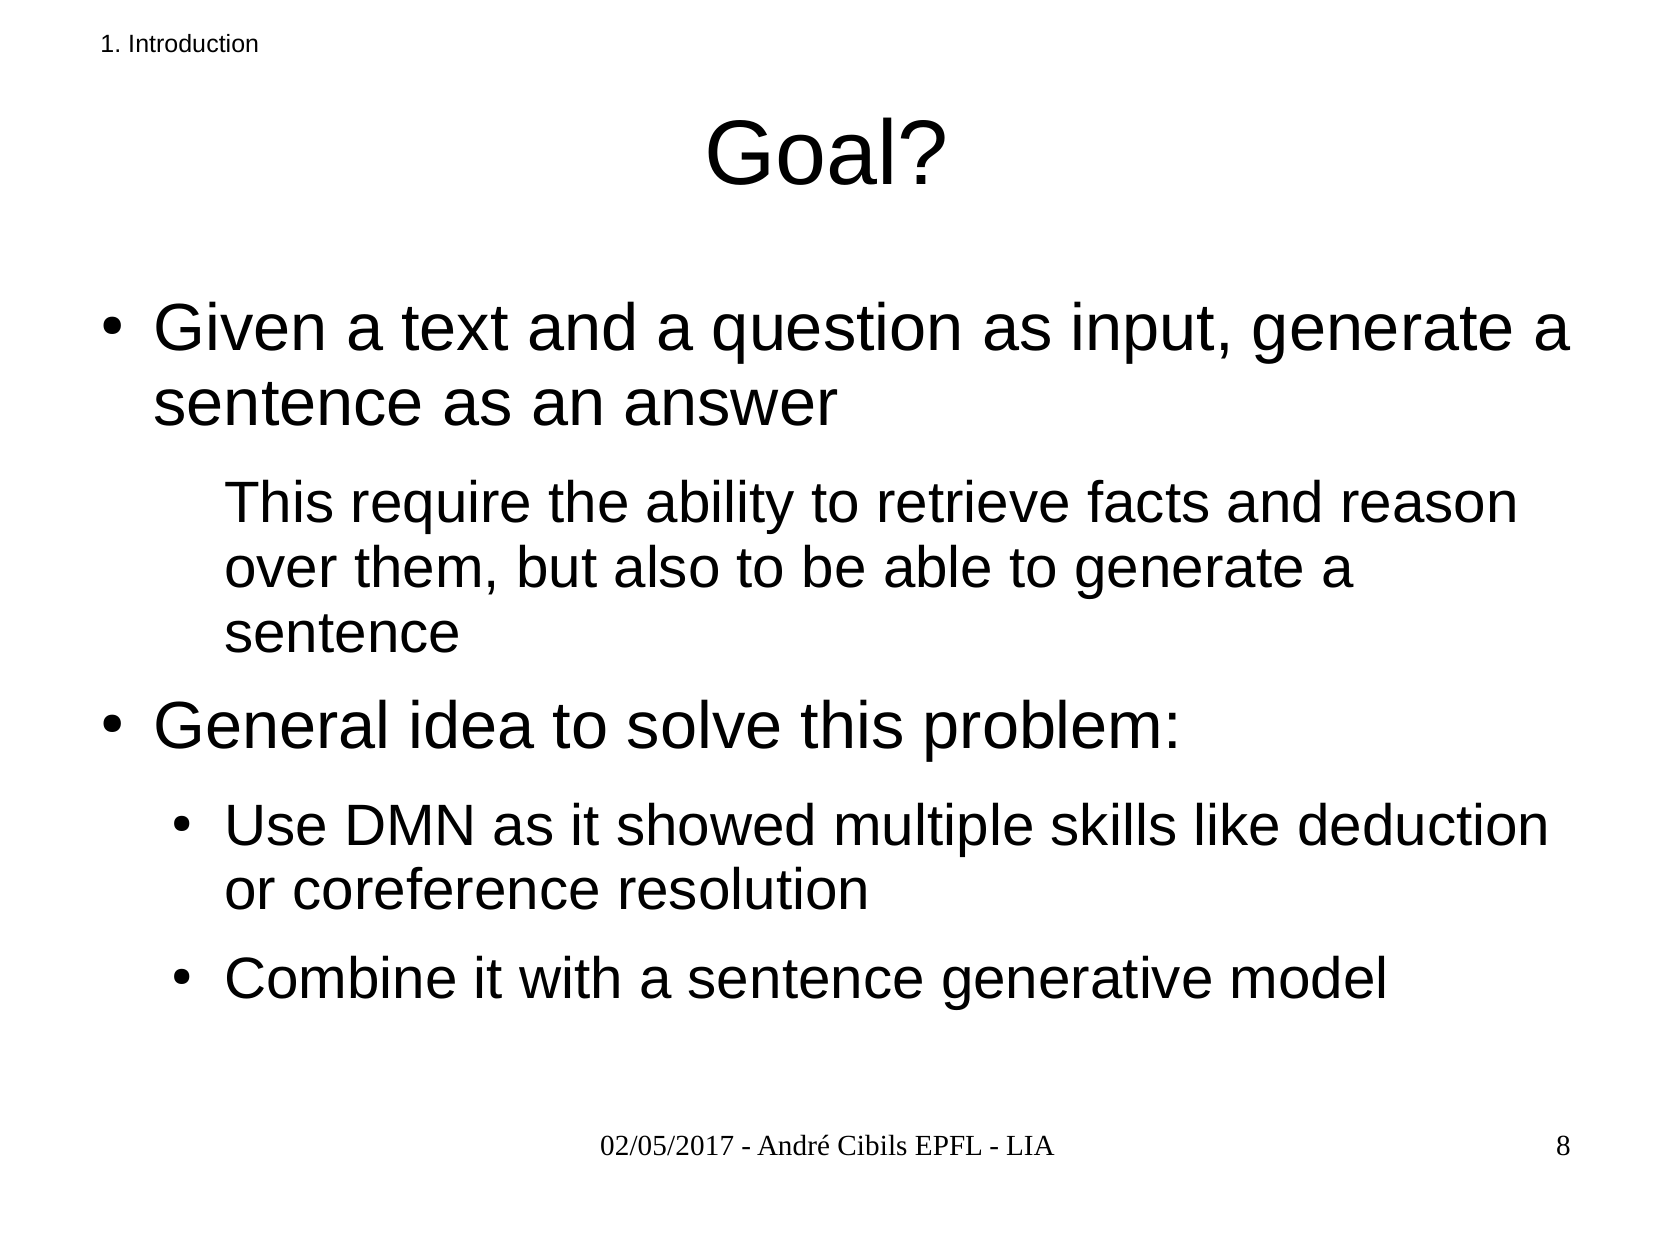

1. Introduction
# Goal?
Given a text and a question as input, generate a sentence as an answer
This require the ability to retrieve facts and reason over them, but also to be able to generate a sentence
General idea to solve this problem:
Use DMN as it showed multiple skills like deduction or coreference resolution
Combine it with a sentence generative model
02/05/2017 - André Cibils EPFL - LIA
8